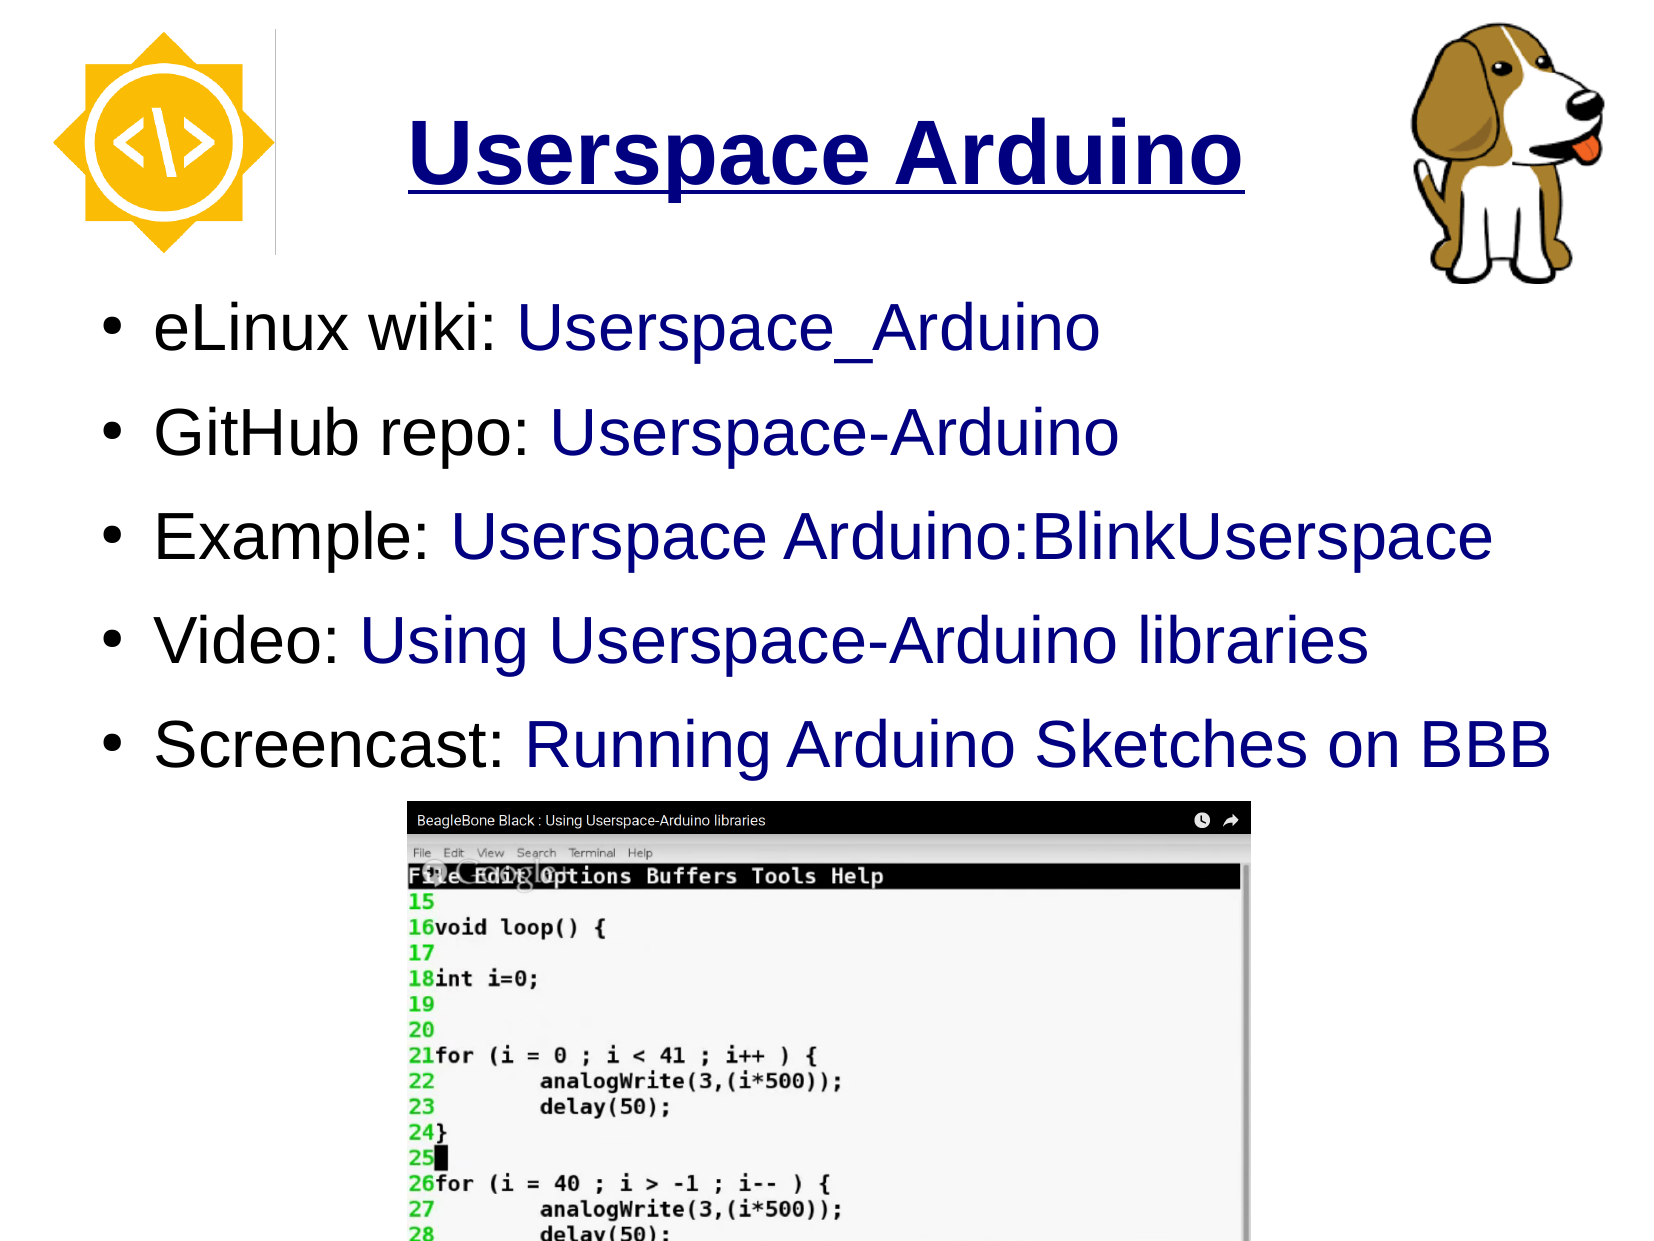

# Userspace Arduino
eLinux wiki: Userspace_Arduino
GitHub repo: Userspace-Arduino
Example: Userspace Arduino:BlinkUserspace
Video: Using Userspace-Arduino libraries
Screencast: Running Arduino Sketches on BBB